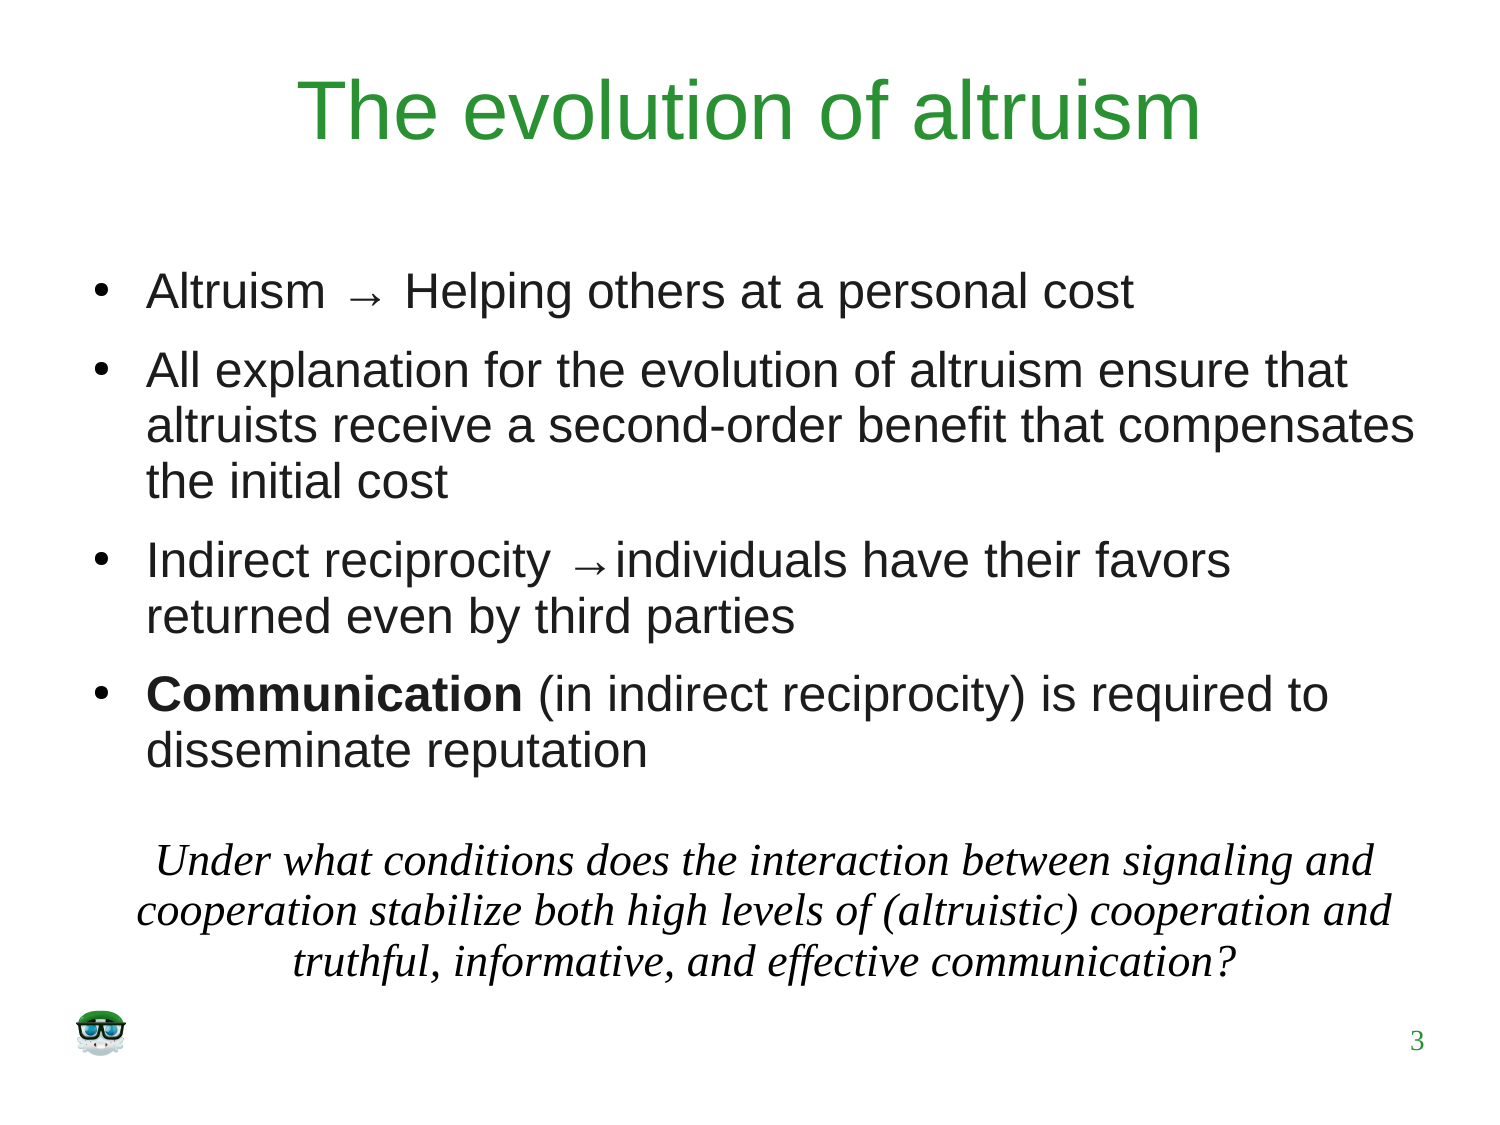

# The evolution of altruism
Altruism → Helping others at a personal cost
All explanation for the evolution of altruism ensure that altruists receive a second-order benefit that compensates the initial cost
Indirect reciprocity →individuals have their favors returned even by third parties
Communication (in indirect reciprocity) is required to disseminate reputation
Under what conditions does the interaction between signaling and cooperation stabilize both high levels of (altruistic) cooperation and truthful, informative, and effective communication?
3